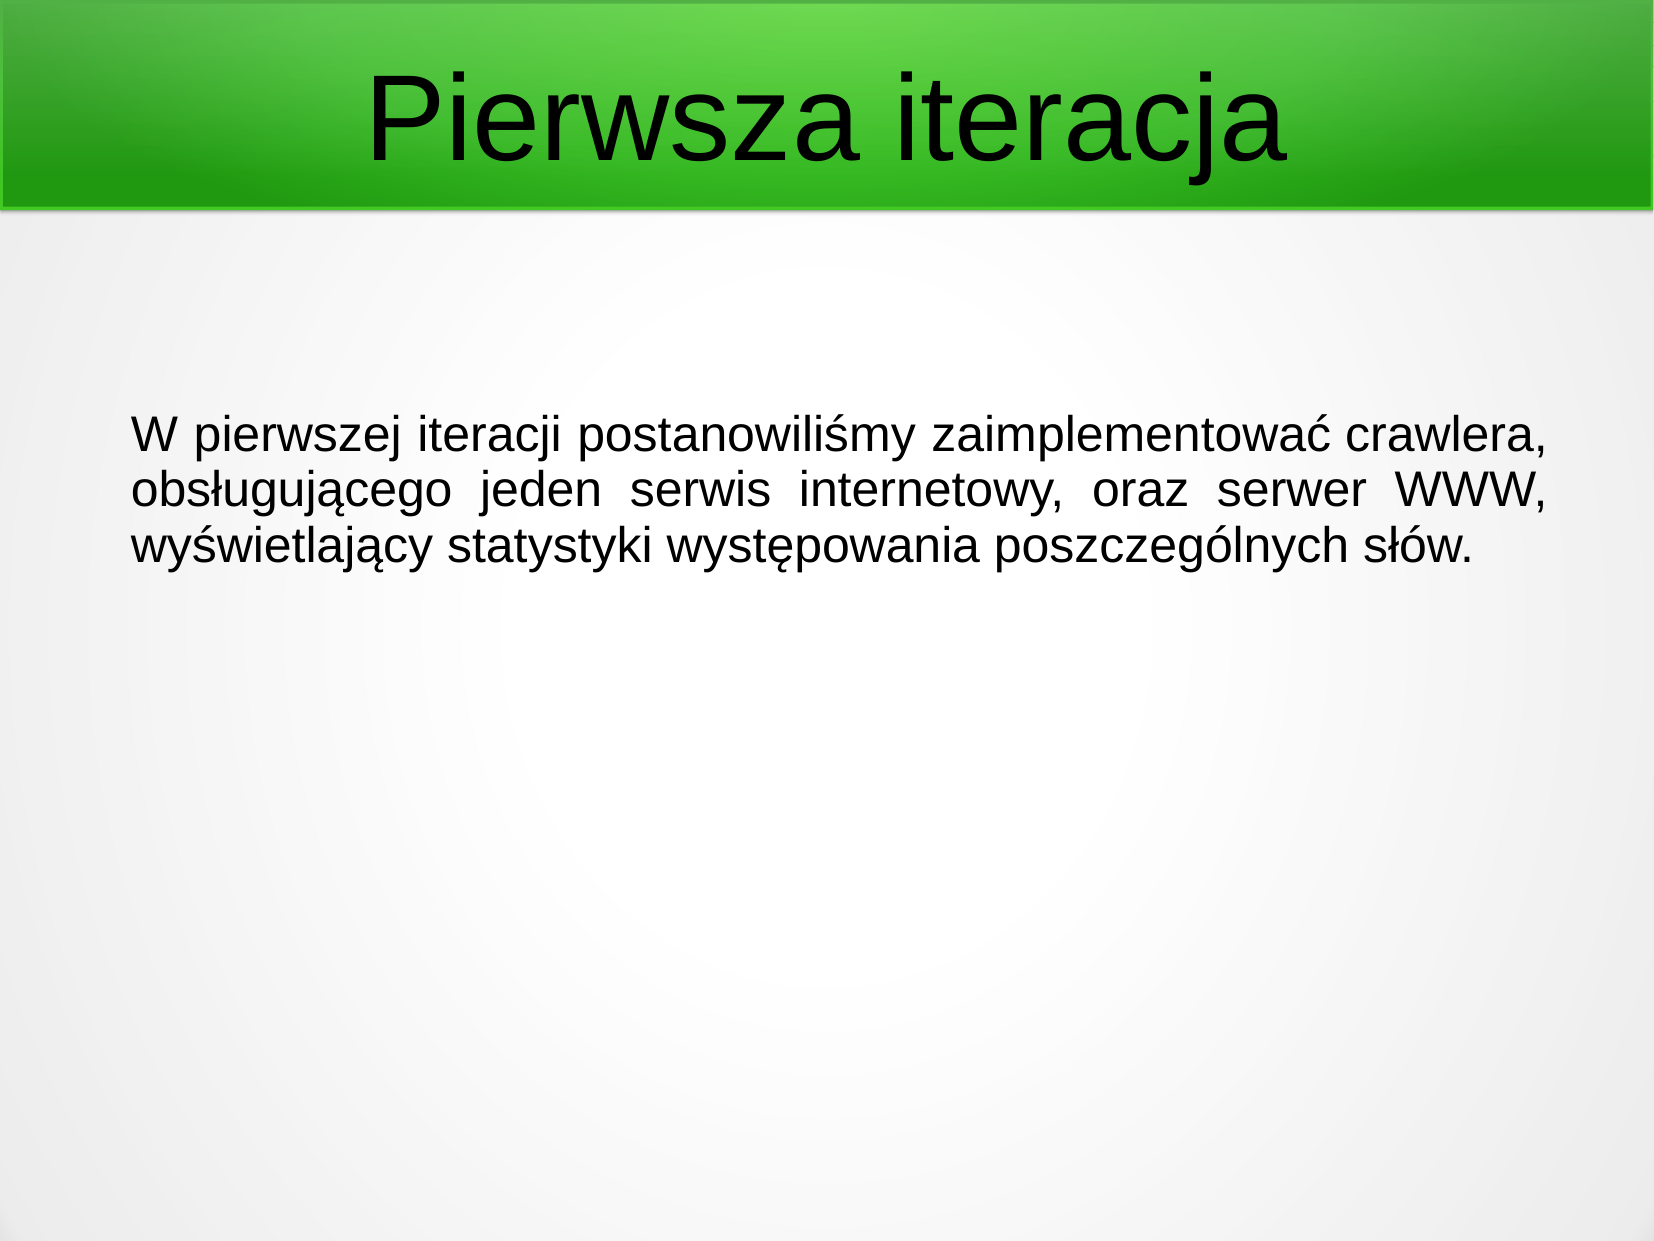

# Pierwsza iteracja
W pierwszej iteracji postanowiliśmy zaimplementować crawlera, obsługującego jeden serwis internetowy, oraz serwer WWW, wyświetlający statystyki występowania poszczególnych słów.